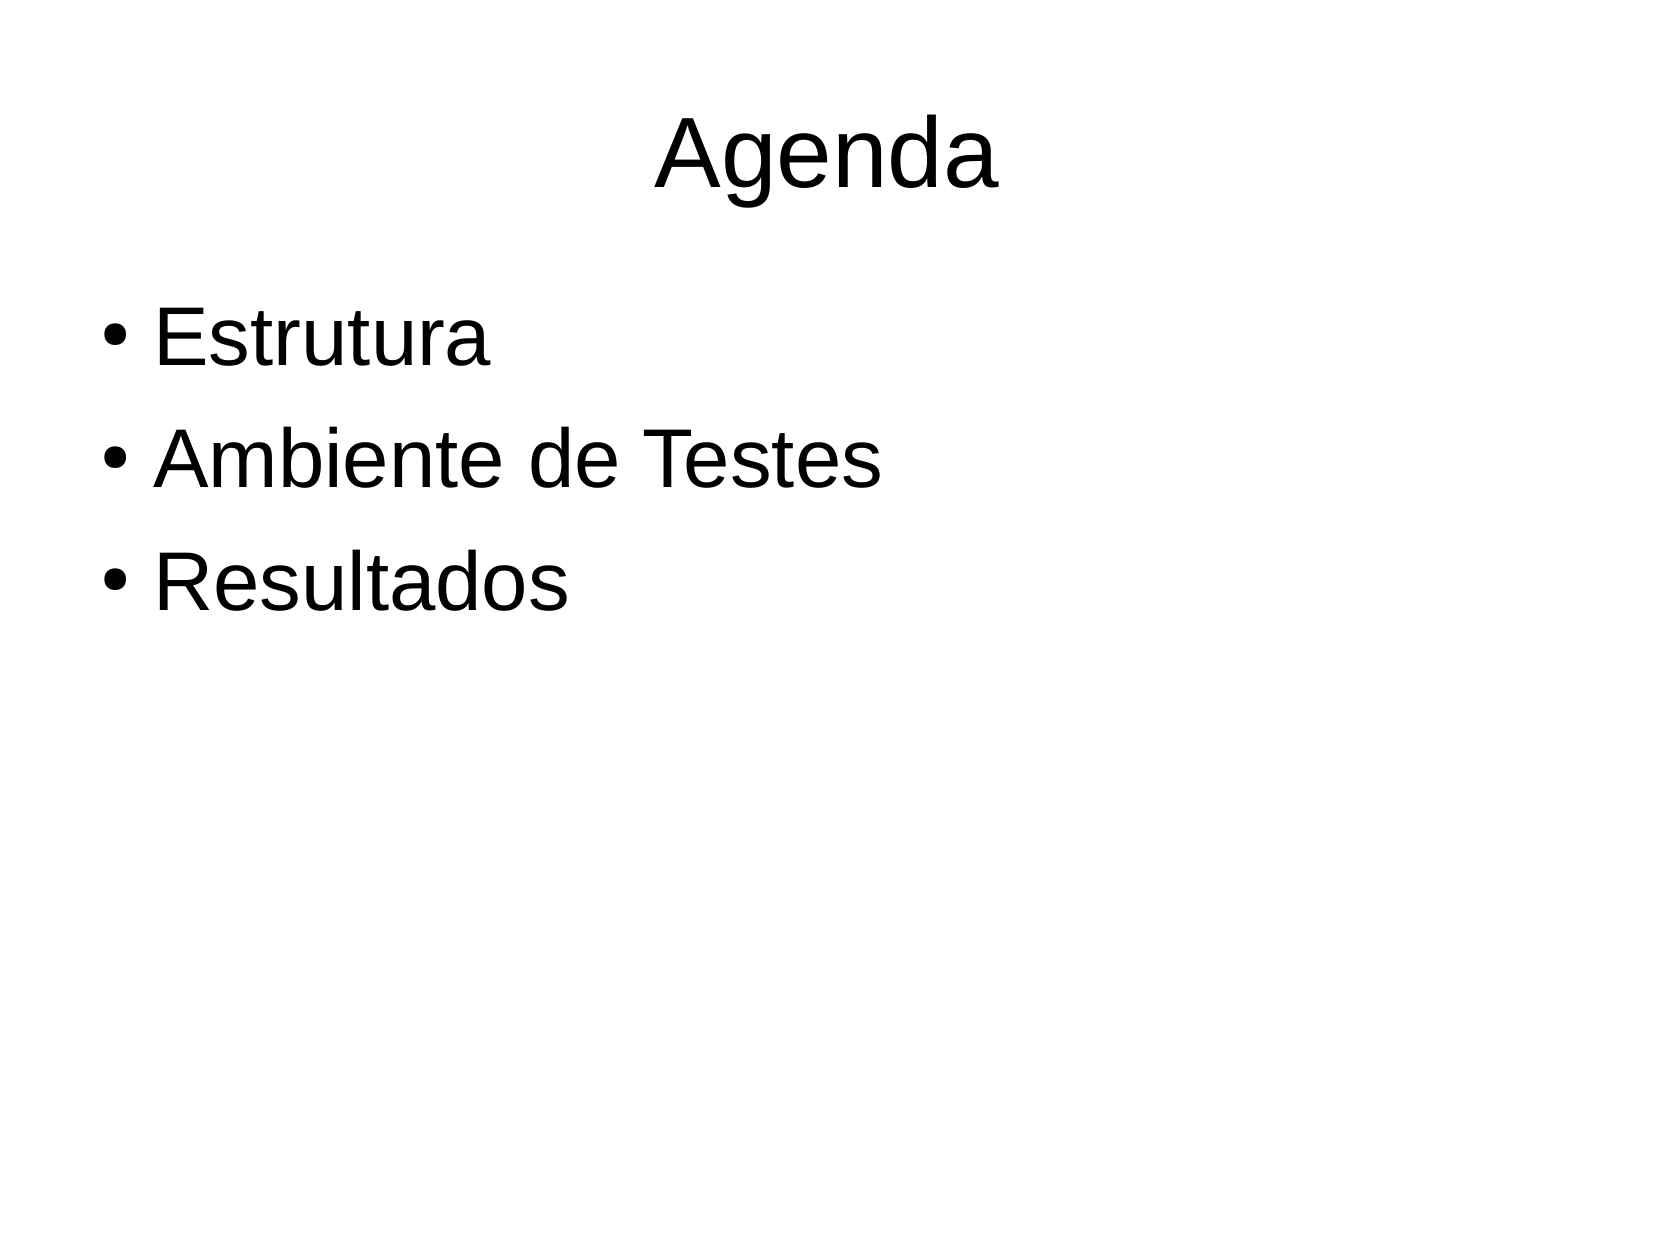

# Agenda
Estrutura
Ambiente de Testes
Resultados